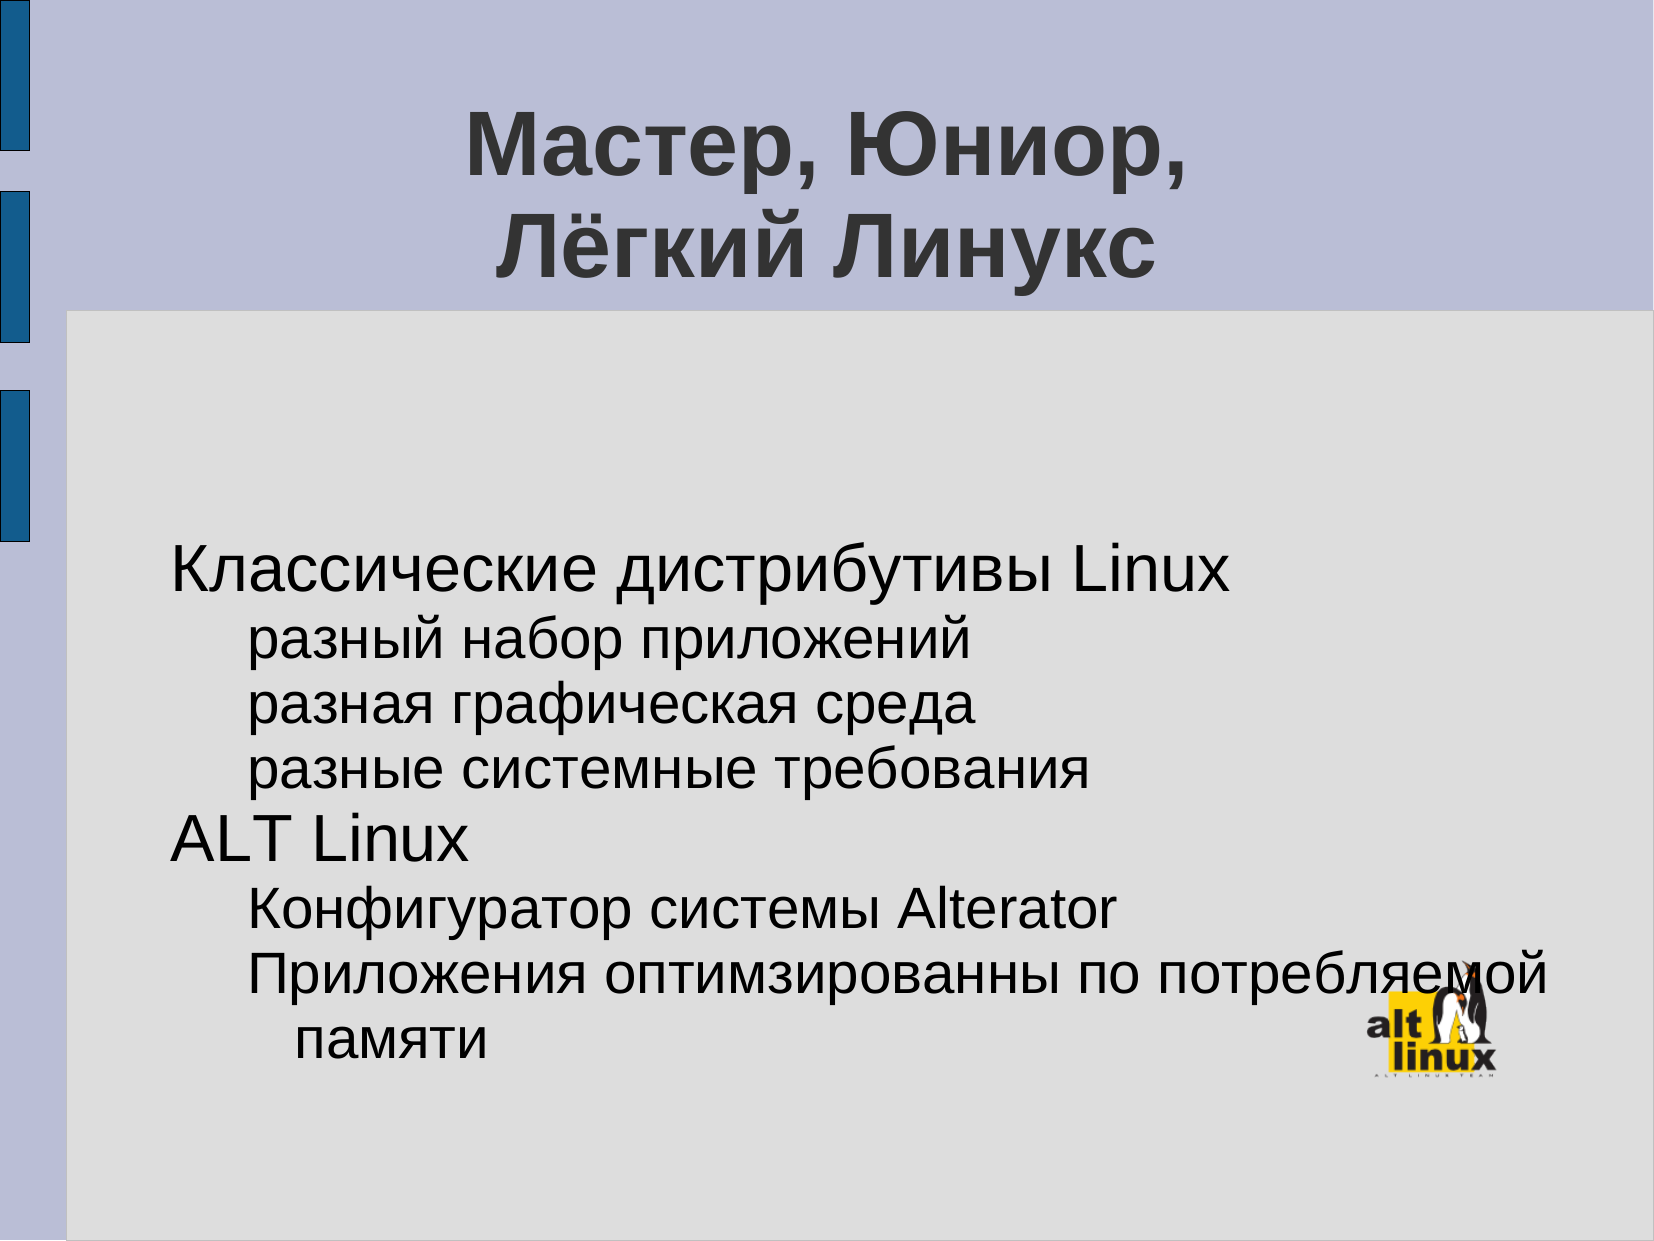

# Мастер, Юниор, Лёгкий Линукс
Классические дистрибутивы Linux
разный набор приложений
разная графическая среда
разные системные требования
ALT Linux
Конфигуратор системы Alterator
Приложения оптимзированны по потребляемой памяти